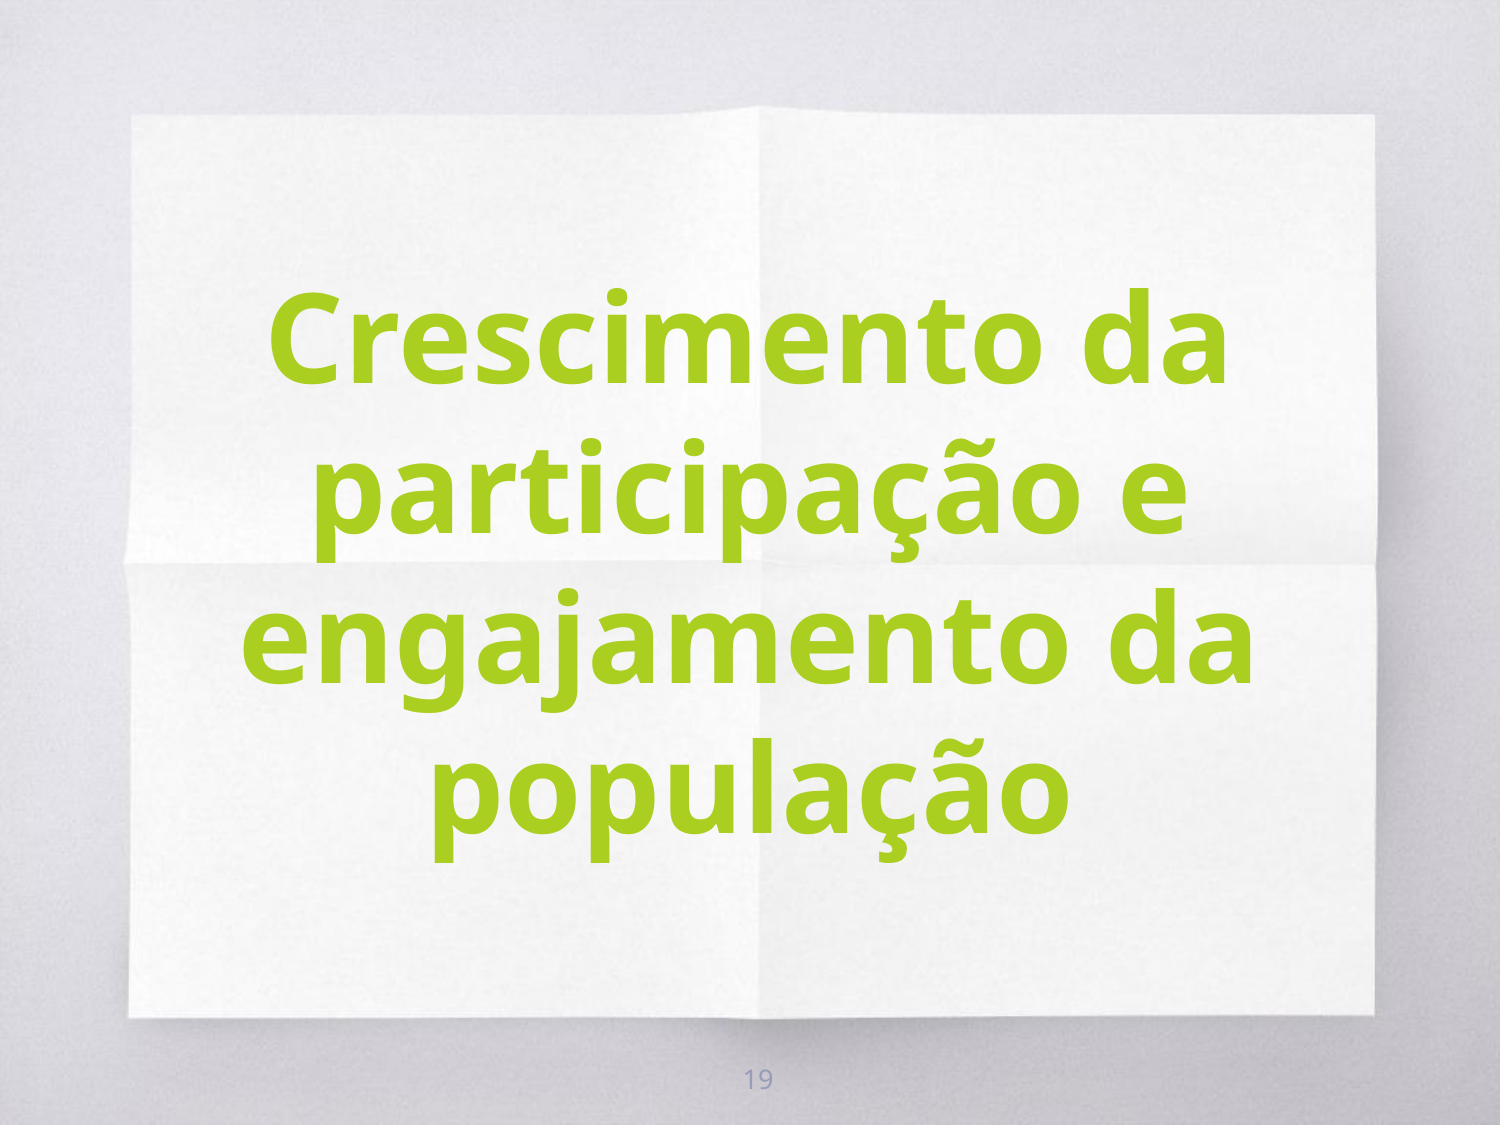

# Crescimento da participação e engajamento da população